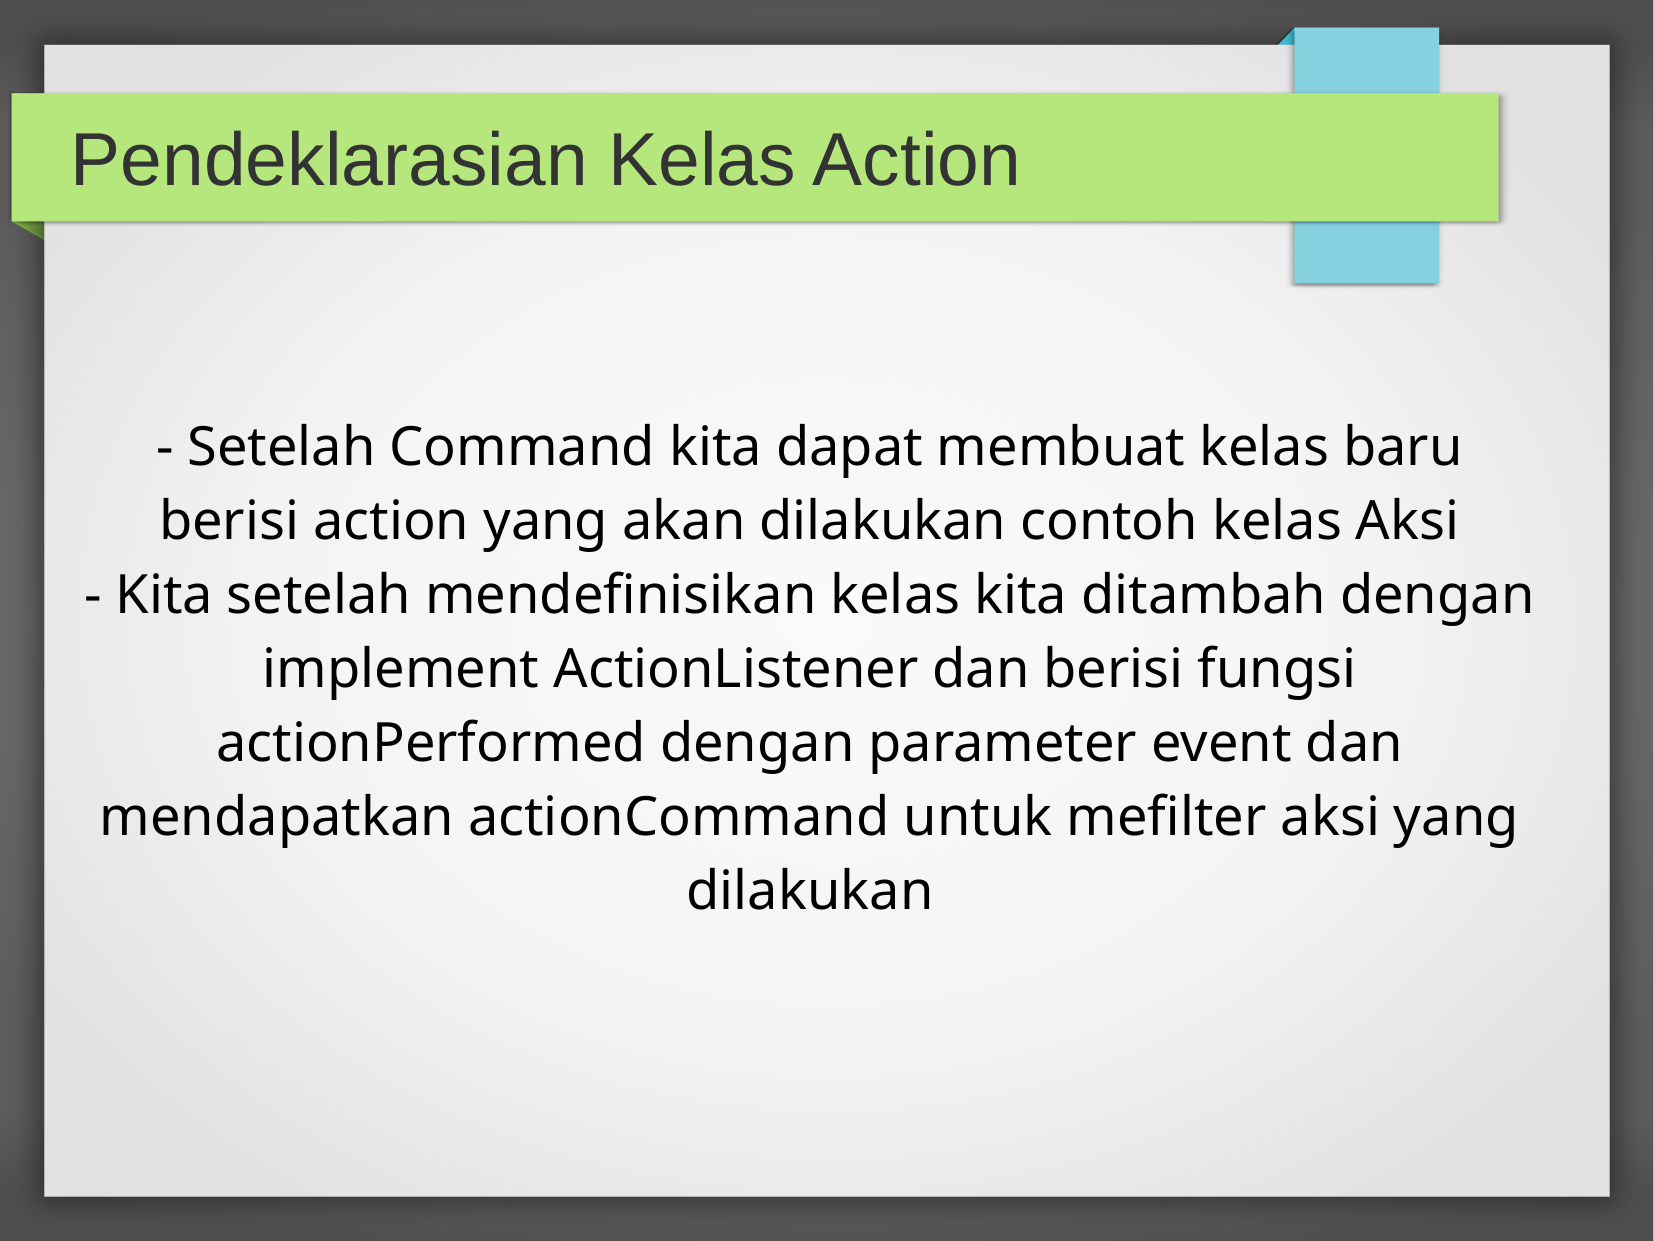

# Pendeklarasian Kelas Action
- Setelah Command kita dapat membuat kelas baru berisi action yang akan dilakukan contoh kelas Aksi
- Kita setelah mendefinisikan kelas kita ditambah dengan implement ActionListener dan berisi fungsi actionPerformed dengan parameter event dan mendapatkan actionCommand untuk mefilter aksi yang dilakukan